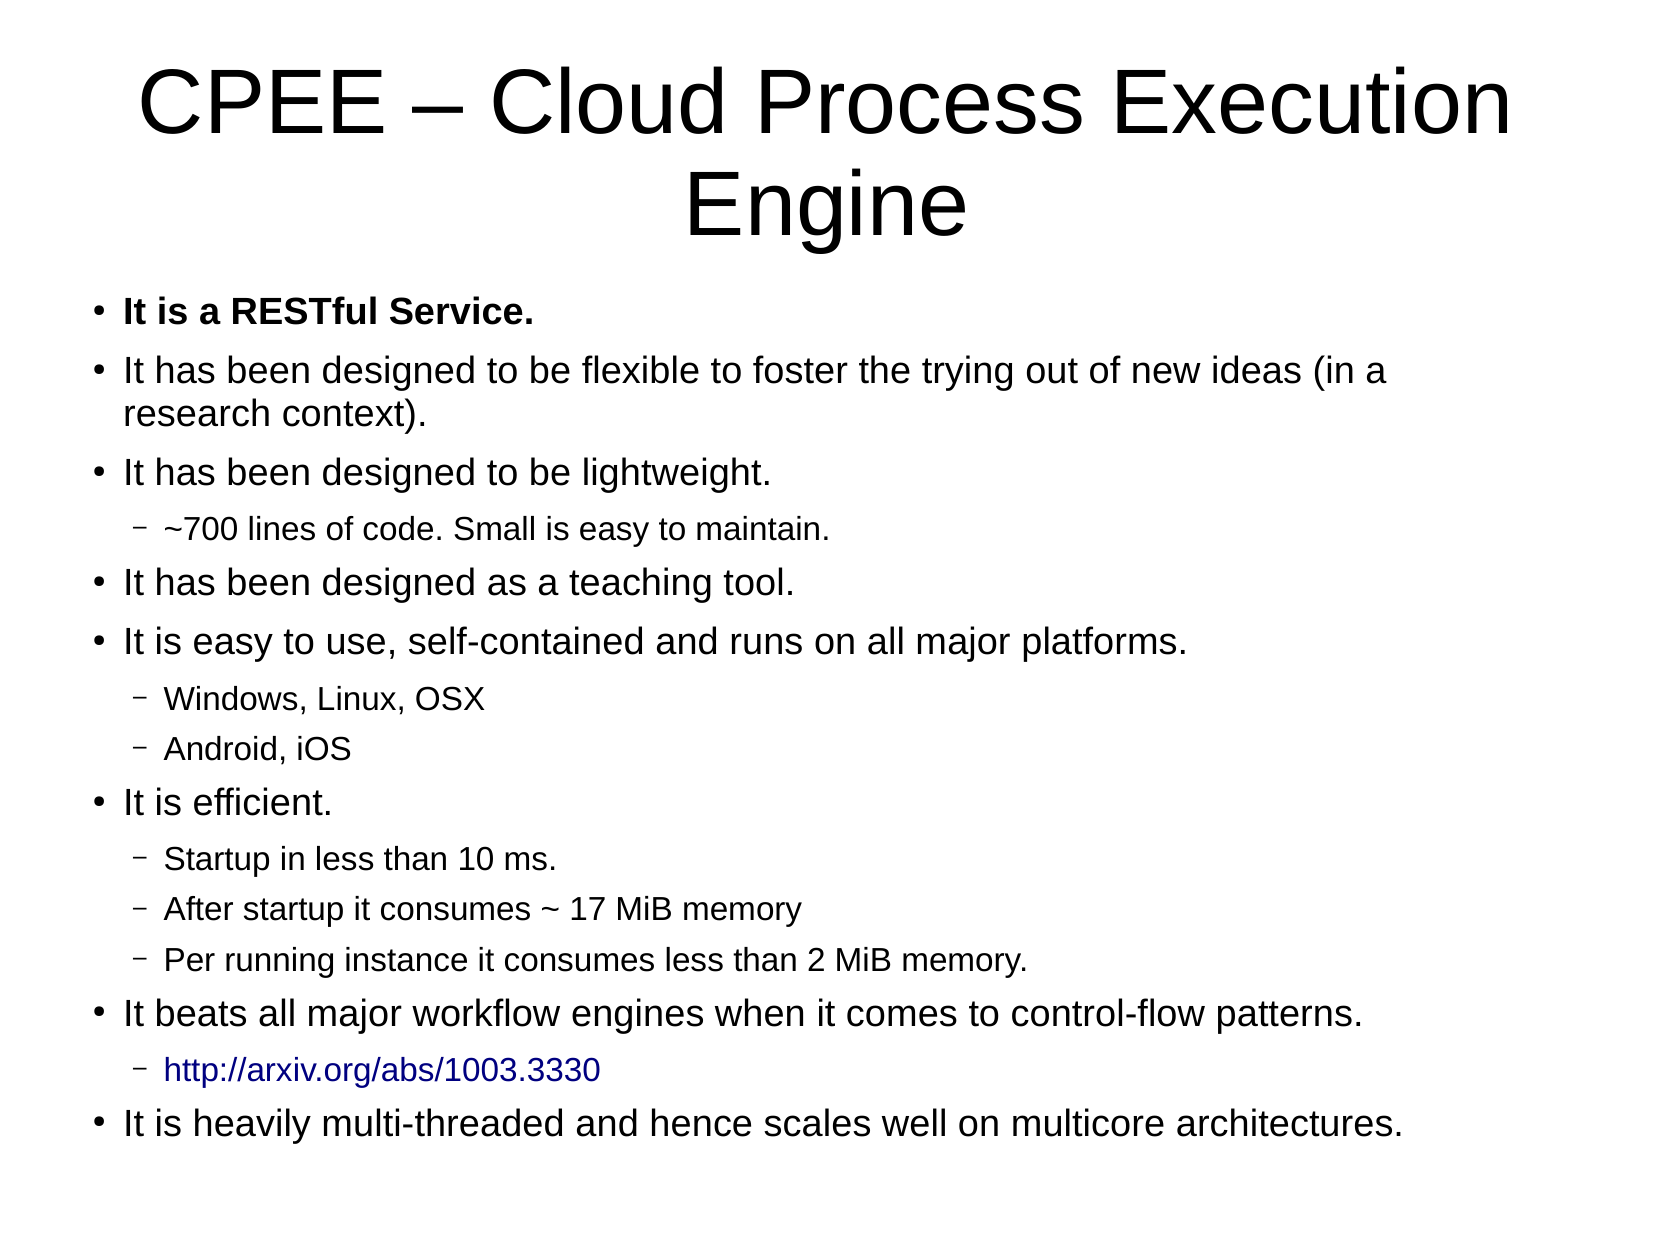

# CPEE – Cloud Process Execution Engine
It is a RESTful Service.
It has been designed to be flexible to foster the trying out of new ideas (in a research context).
It has been designed to be lightweight.
~700 lines of code. Small is easy to maintain.
It has been designed as a teaching tool.
It is easy to use, self-contained and runs on all major platforms.
Windows, Linux, OSX
Android, iOS
It is efficient.
Startup in less than 10 ms.
After startup it consumes ~ 17 MiB memory
Per running instance it consumes less than 2 MiB memory.
It beats all major workflow engines when it comes to control-flow patterns.
http://arxiv.org/abs/1003.3330
It is heavily multi-threaded and hence scales well on multicore architectures.